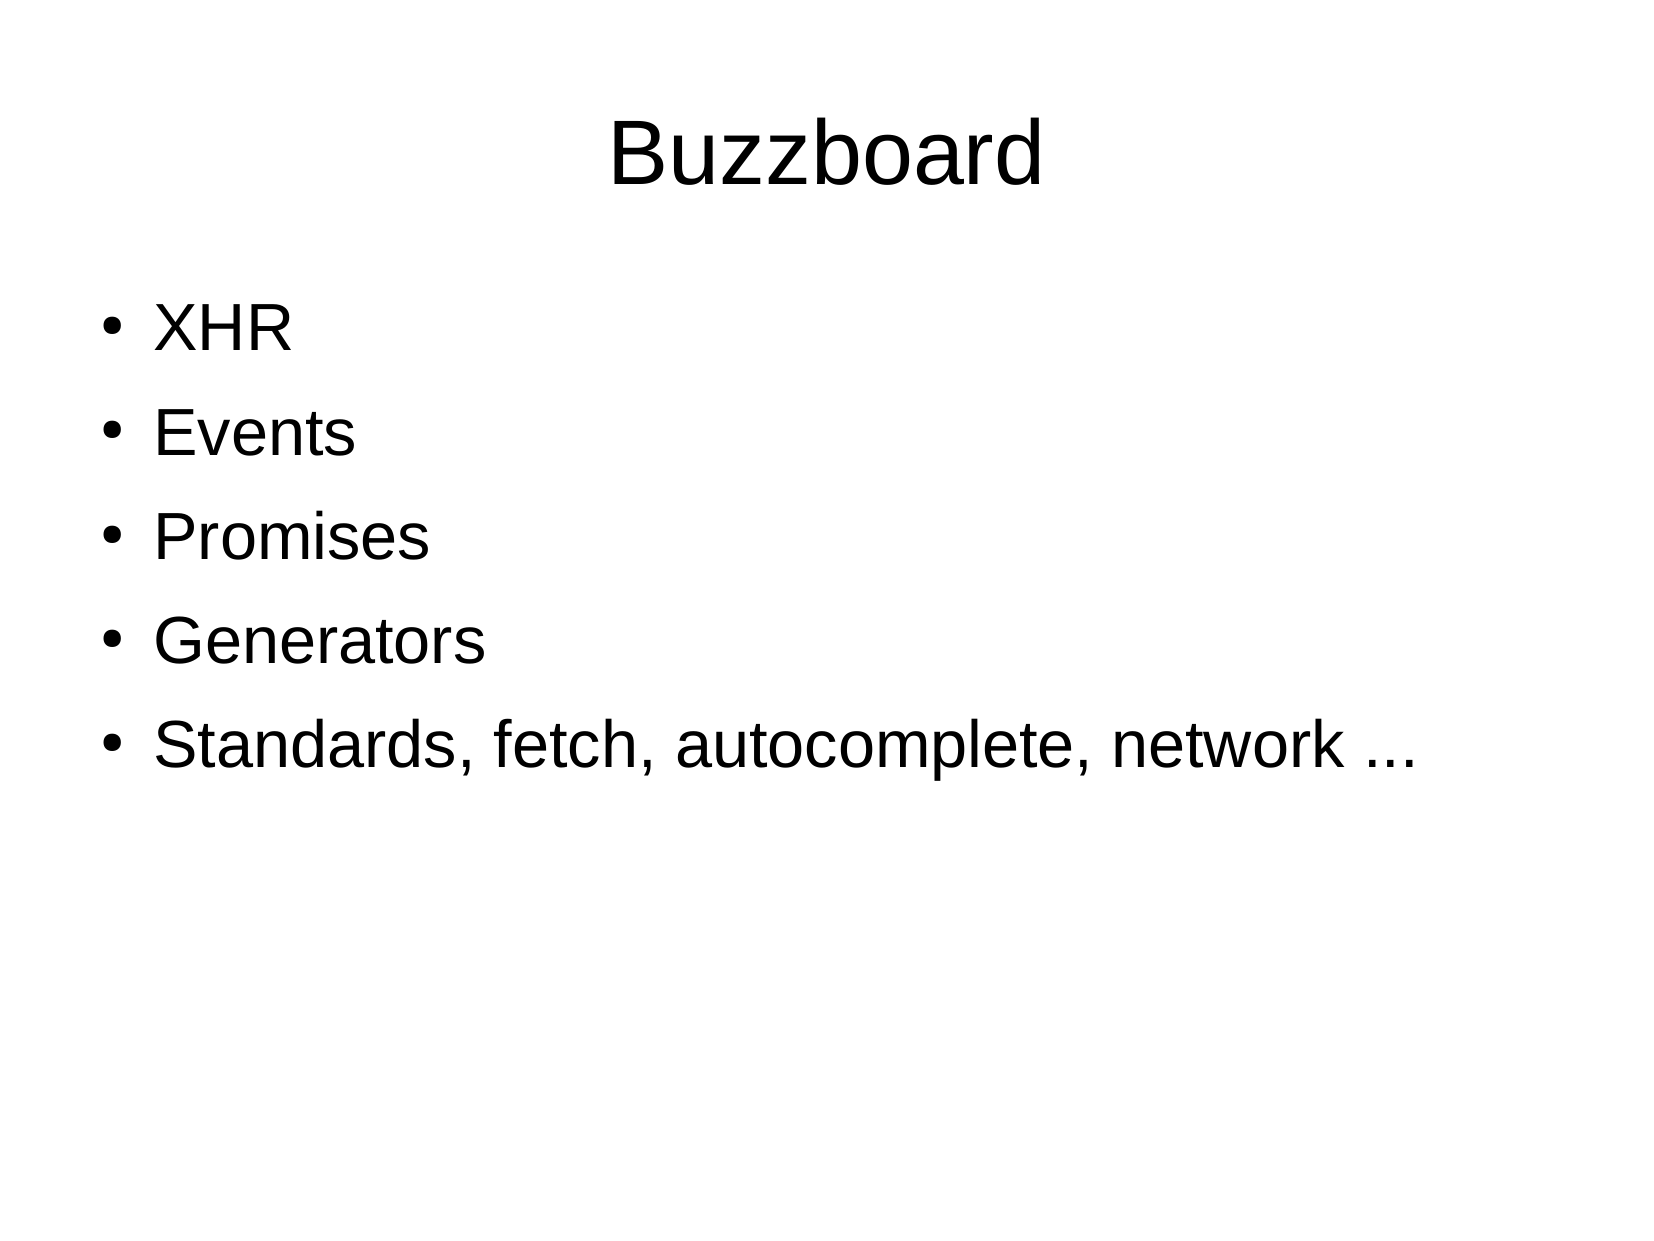

# Buzzboard
XHR
Events
Promises
Generators
Standards, fetch, autocomplete, network ...